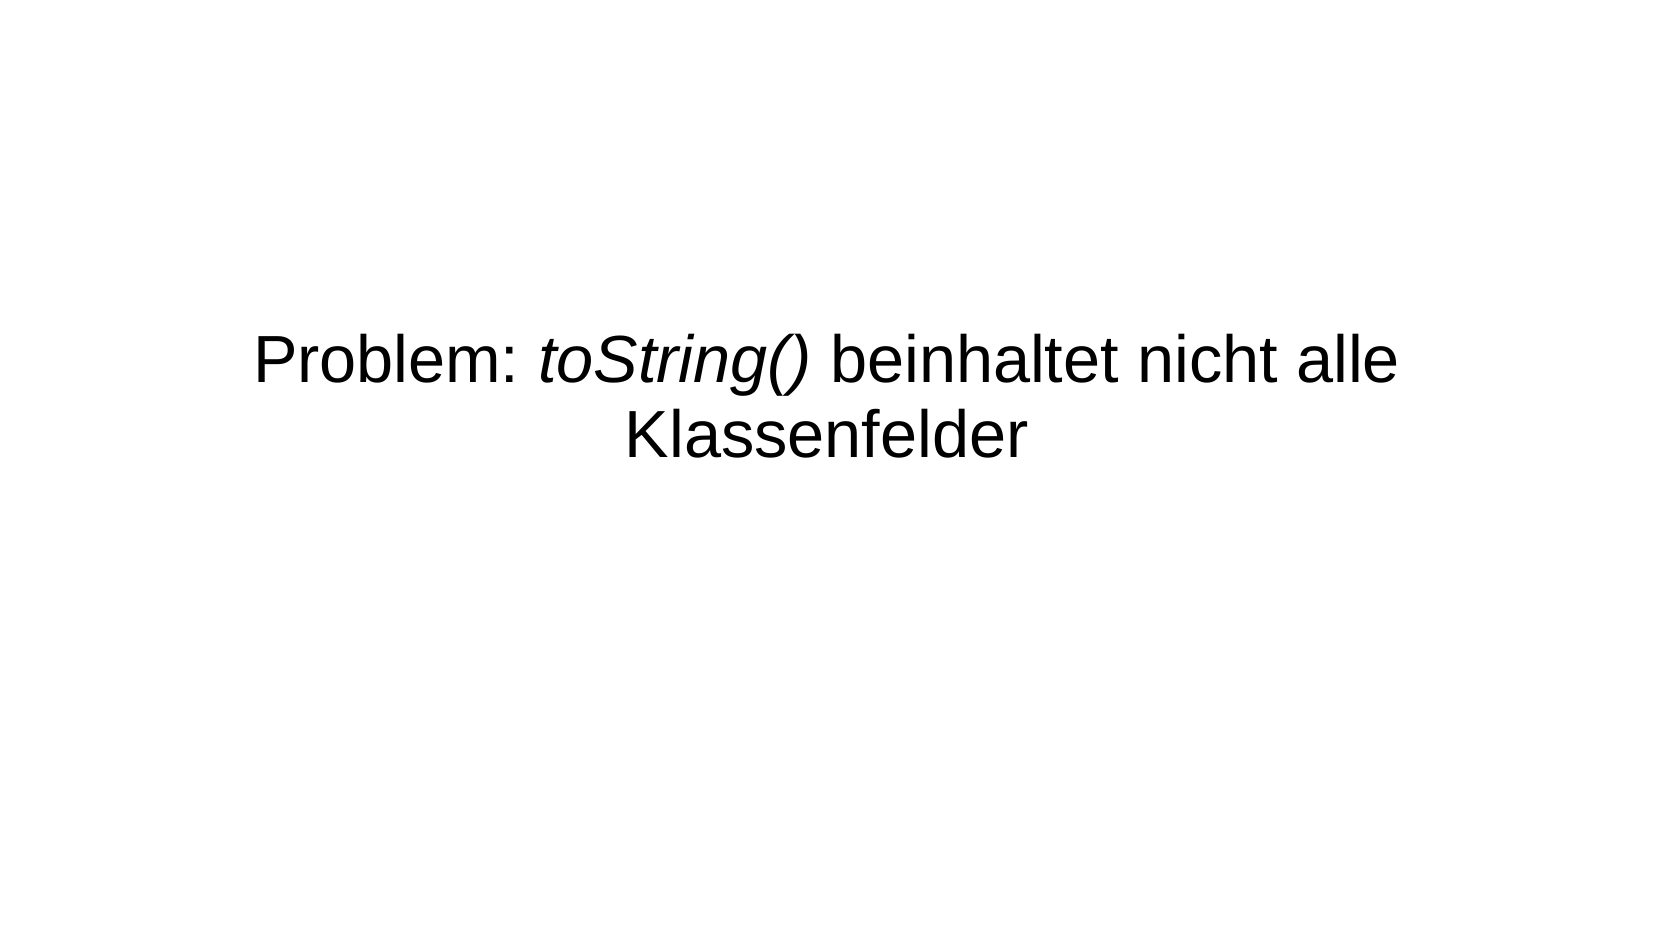

# Problem: toString() beinhaltet nicht alle Klassenfelder